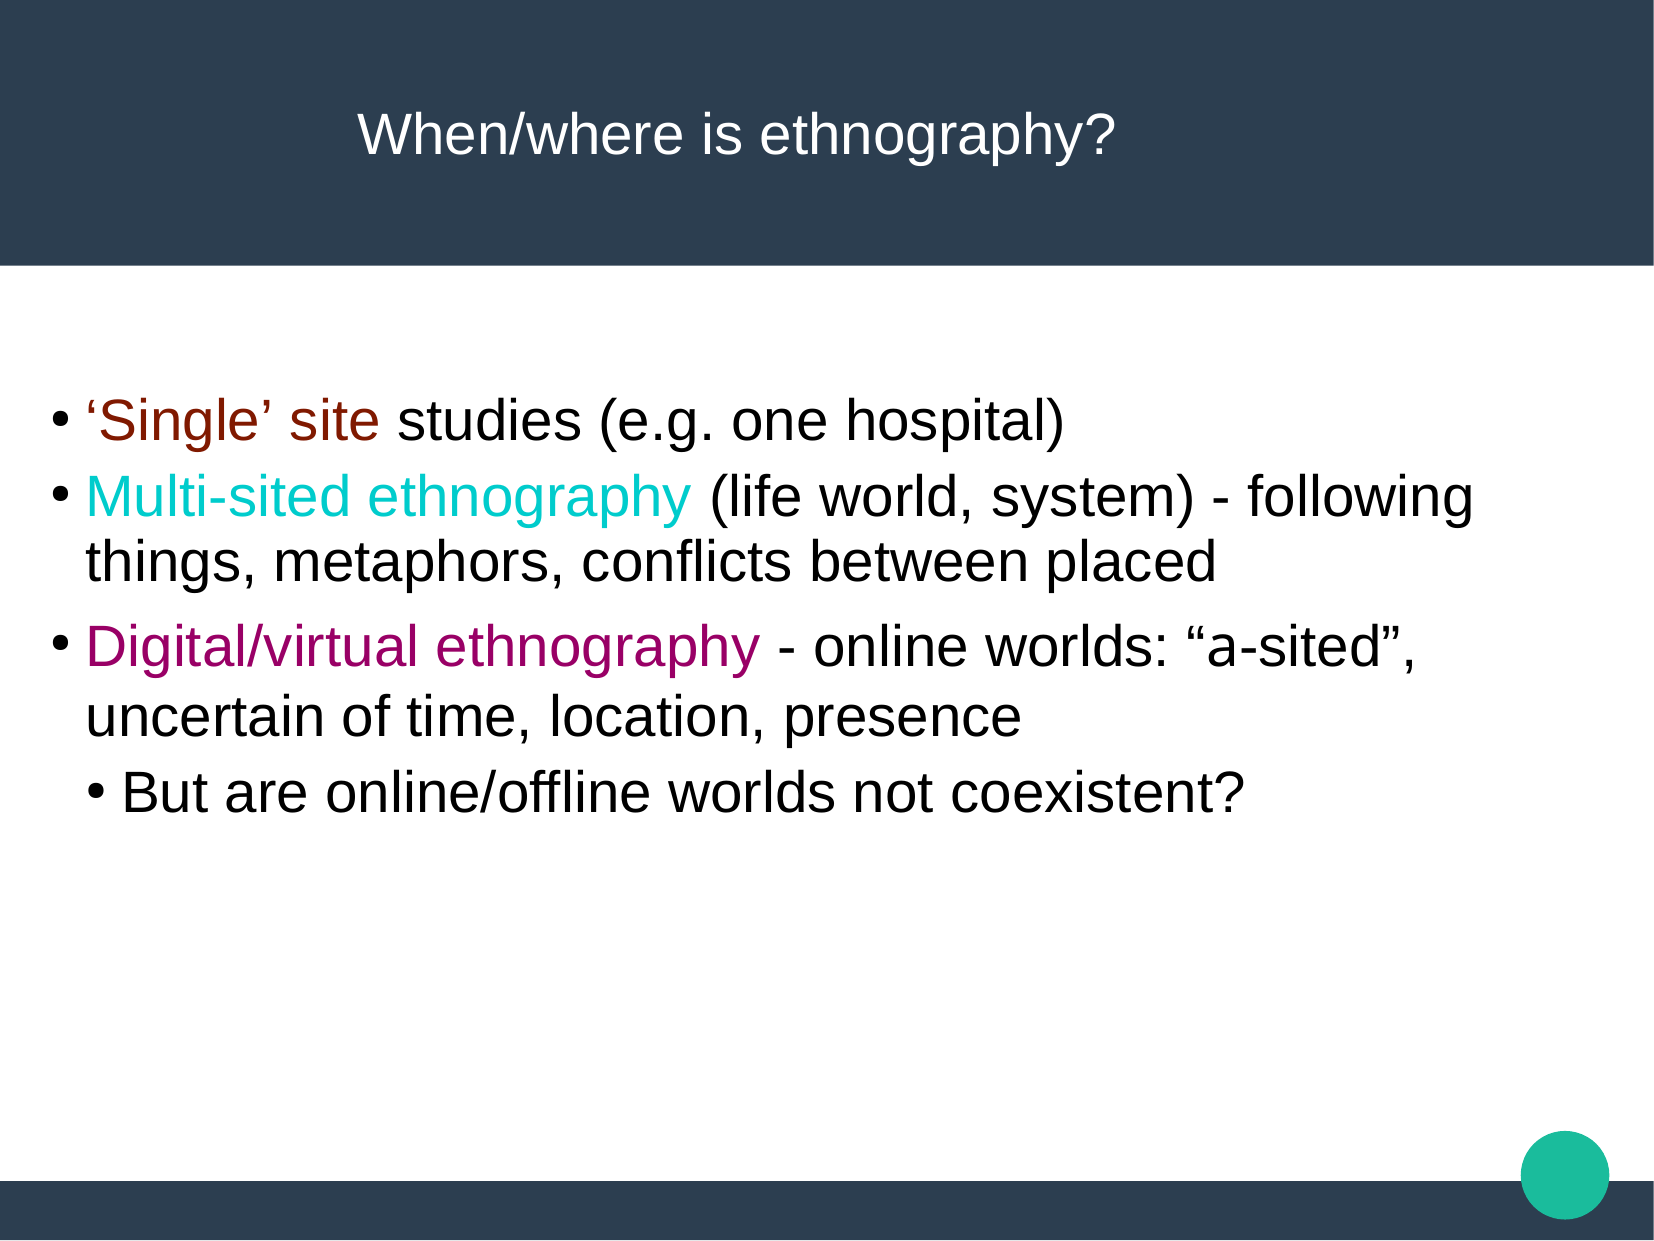

# When/where is ethnography?
‘Single’ site studies (e.g. one hospital)
Multi-sited ethnography (life world, system) - following things, metaphors, conflicts between placed
Digital/virtual ethnography - online worlds: “a-sited”, uncertain of time, location, presence
But are online/offline worlds not coexistent?